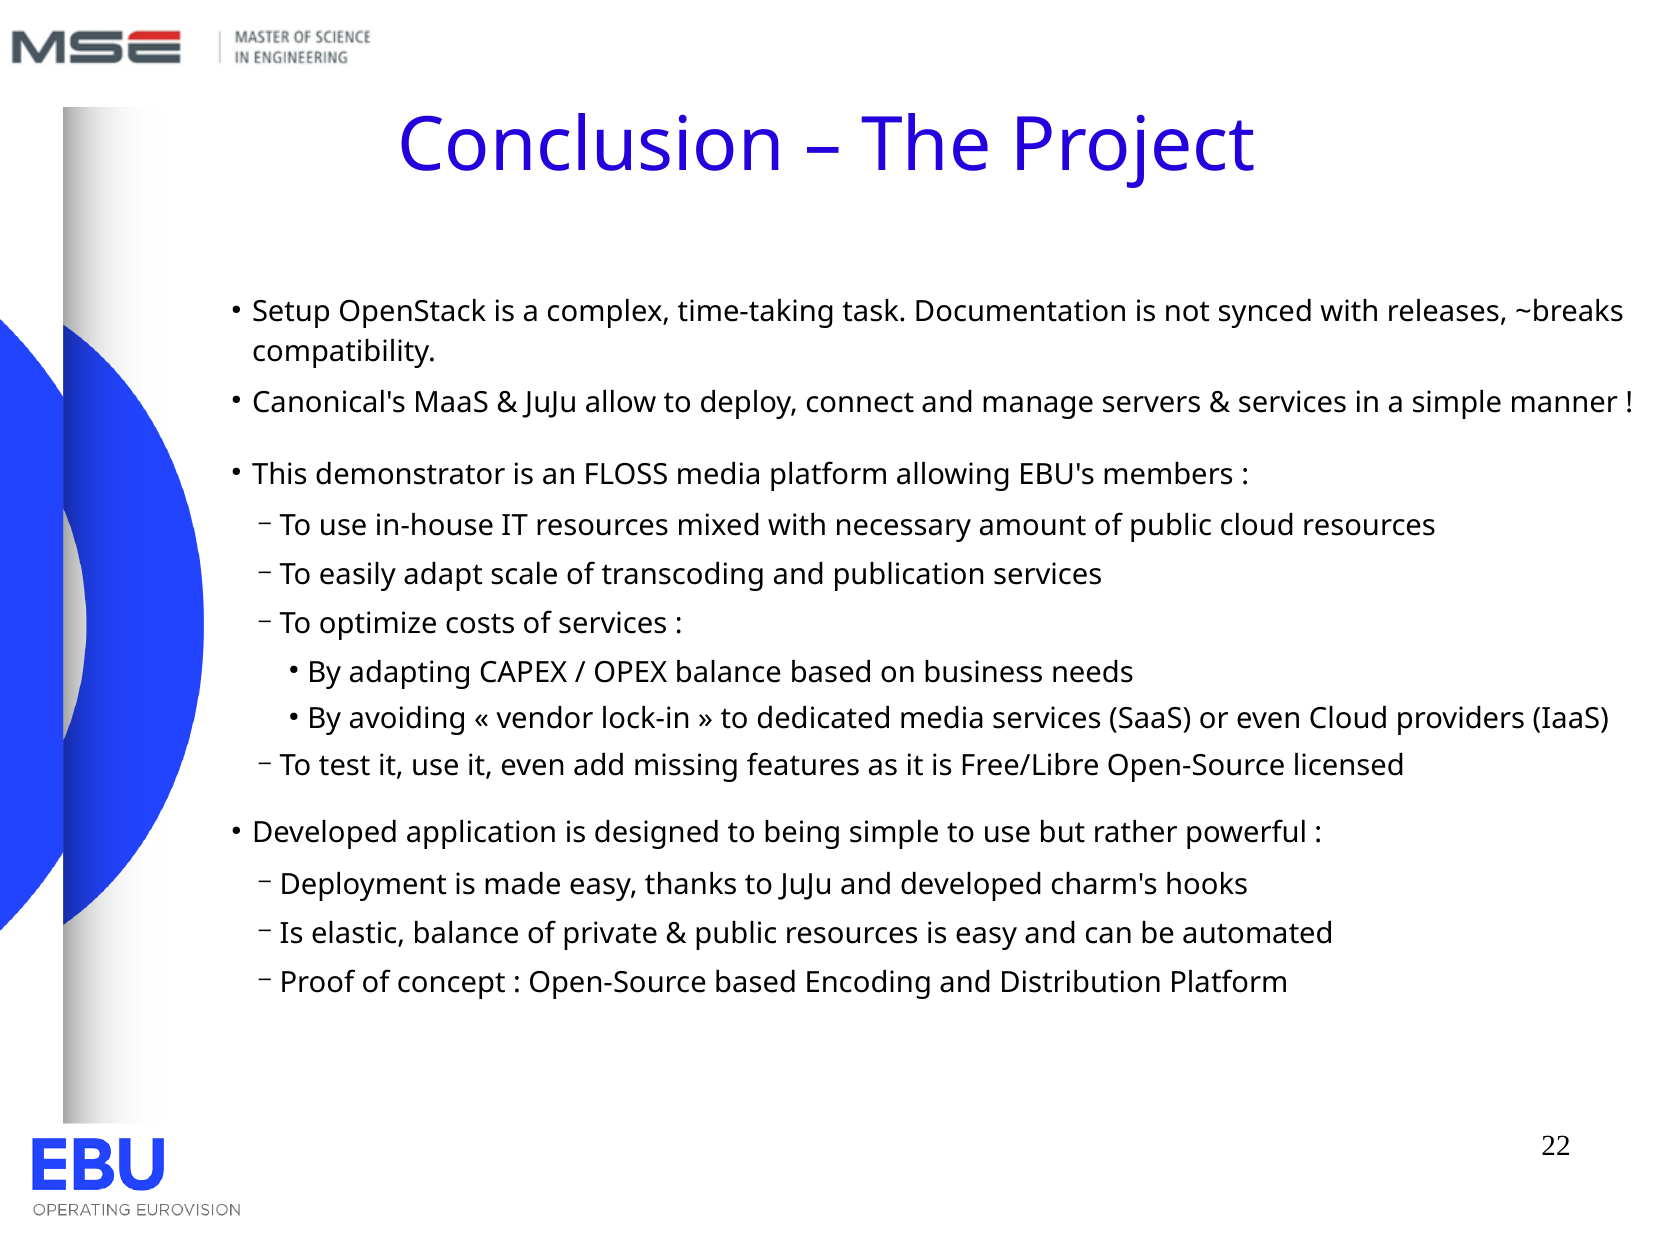

# Conclusion – The Project
Setup OpenStack is a complex, time-taking task. Documentation is not synced with releases, ~breaks compatibility.
Canonical's MaaS & JuJu allow to deploy, connect and manage servers & services in a simple manner !
This demonstrator is an FLOSS media platform allowing EBU's members :
To use in-house IT resources mixed with necessary amount of public cloud resources
To easily adapt scale of transcoding and publication services
To optimize costs of services :
By adapting CAPEX / OPEX balance based on business needs
By avoiding « vendor lock-in » to dedicated media services (SaaS) or even Cloud providers (IaaS)
To test it, use it, even add missing features as it is Free/Libre Open-Source licensed
Developed application is designed to being simple to use but rather powerful :
Deployment is made easy, thanks to JuJu and developed charm's hooks
Is elastic, balance of private & public resources is easy and can be automated
Proof of concept : Open-Source based Encoding and Distribution Platform
22